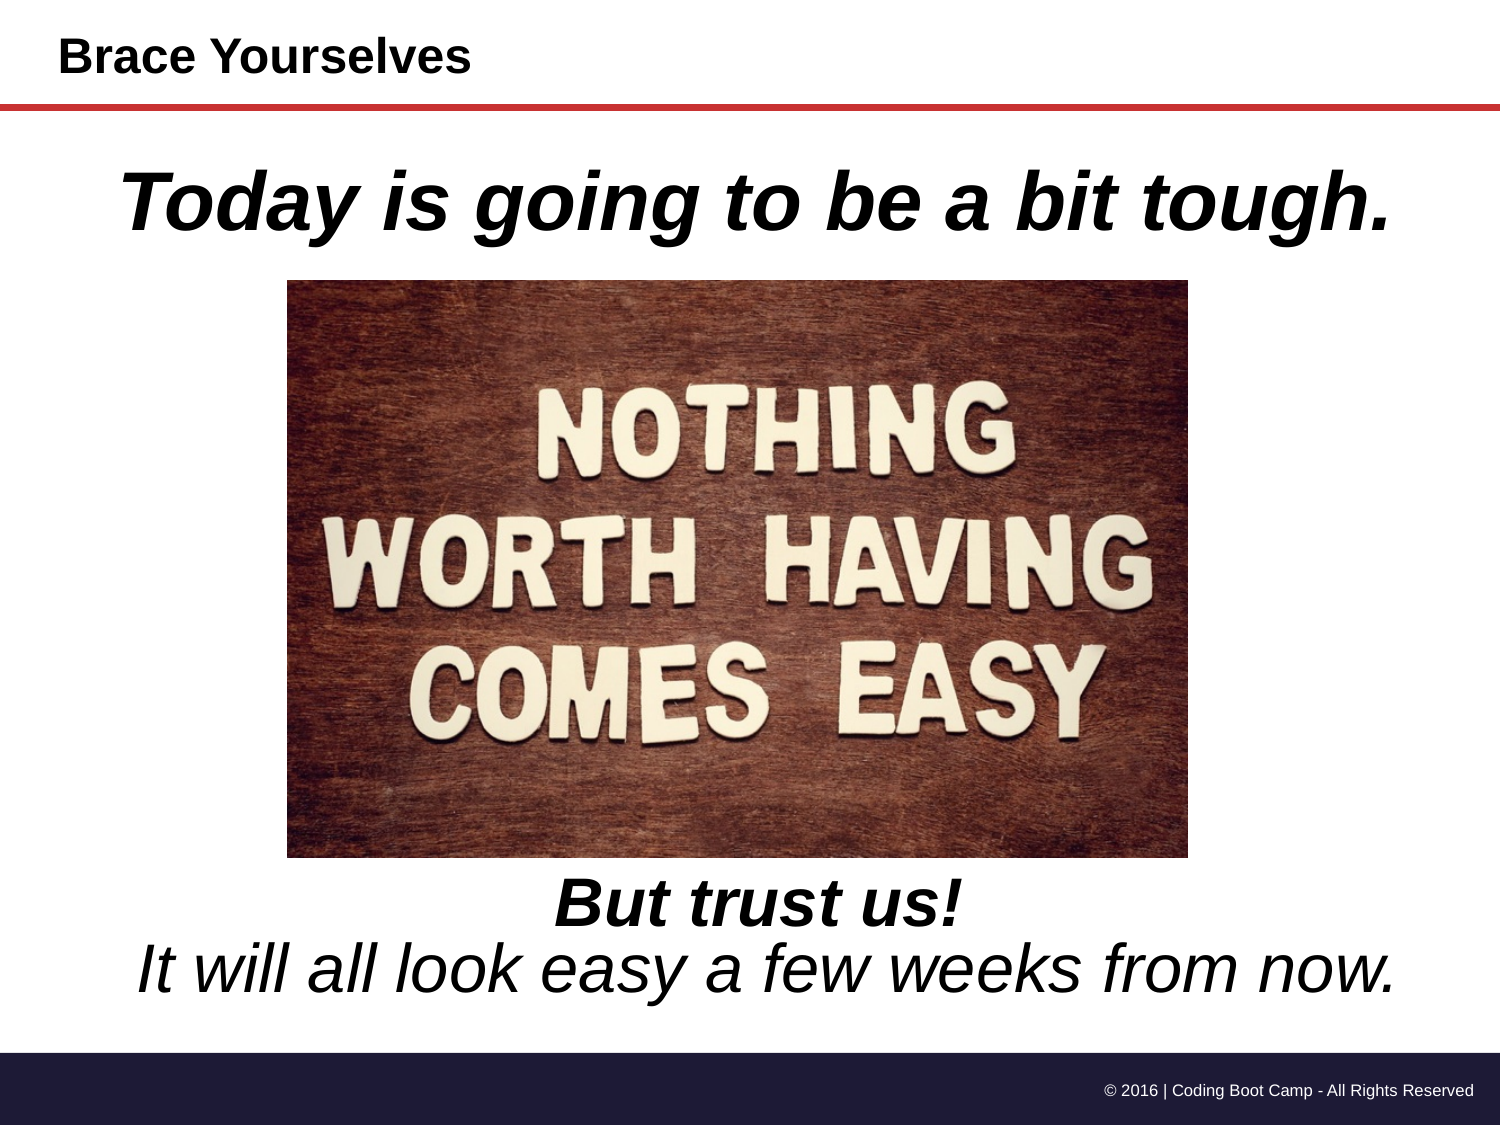

# Brace Yourselves
Today is going to be a bit tough.
But trust us!
It will all look easy a few weeks from now.